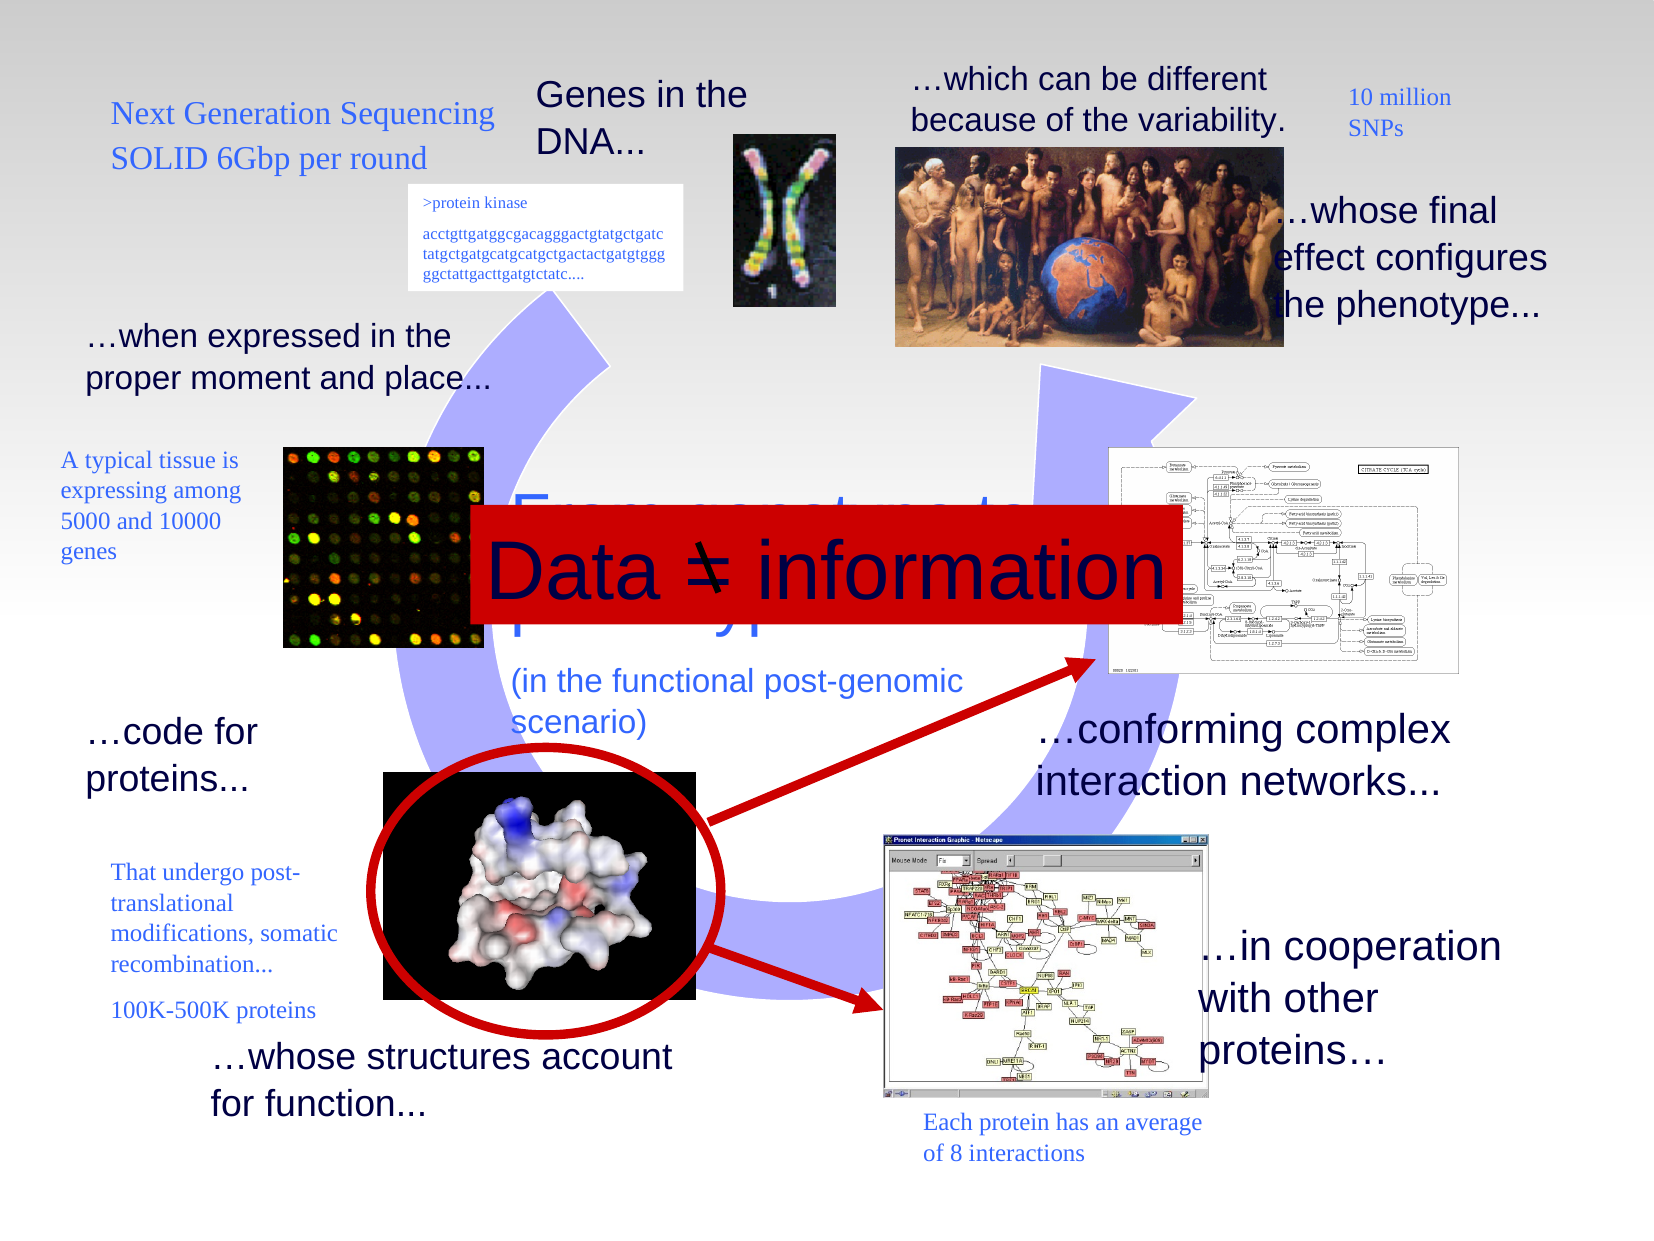

…which can be different because of the variability.
Genes in the DNA...
10 million SNPs
Next Generation Sequencing
SOLID 6Gbp per round
…whose final effect configures the phenotype...
>protein kinase
acctgttgatggcgacagggactgtatgctgatctatgctgatgcatgcatgctgactactgatgtgggggctattgacttgatgtctatc....
…when expressed in the proper moment and place...
A typical tissue is expressing among 5000 and 10000 genes
From genotype to phenotype.
(in the functional post-genomic scenario)‏
Data = information
…conforming complex interaction networks...
…code for proteins...
That undergo post-translational modifications, somatic recombination...
100K-500K proteins
…in cooperation with other proteins…
…whose structures account for function...
Each protein has an average of 8 interactions